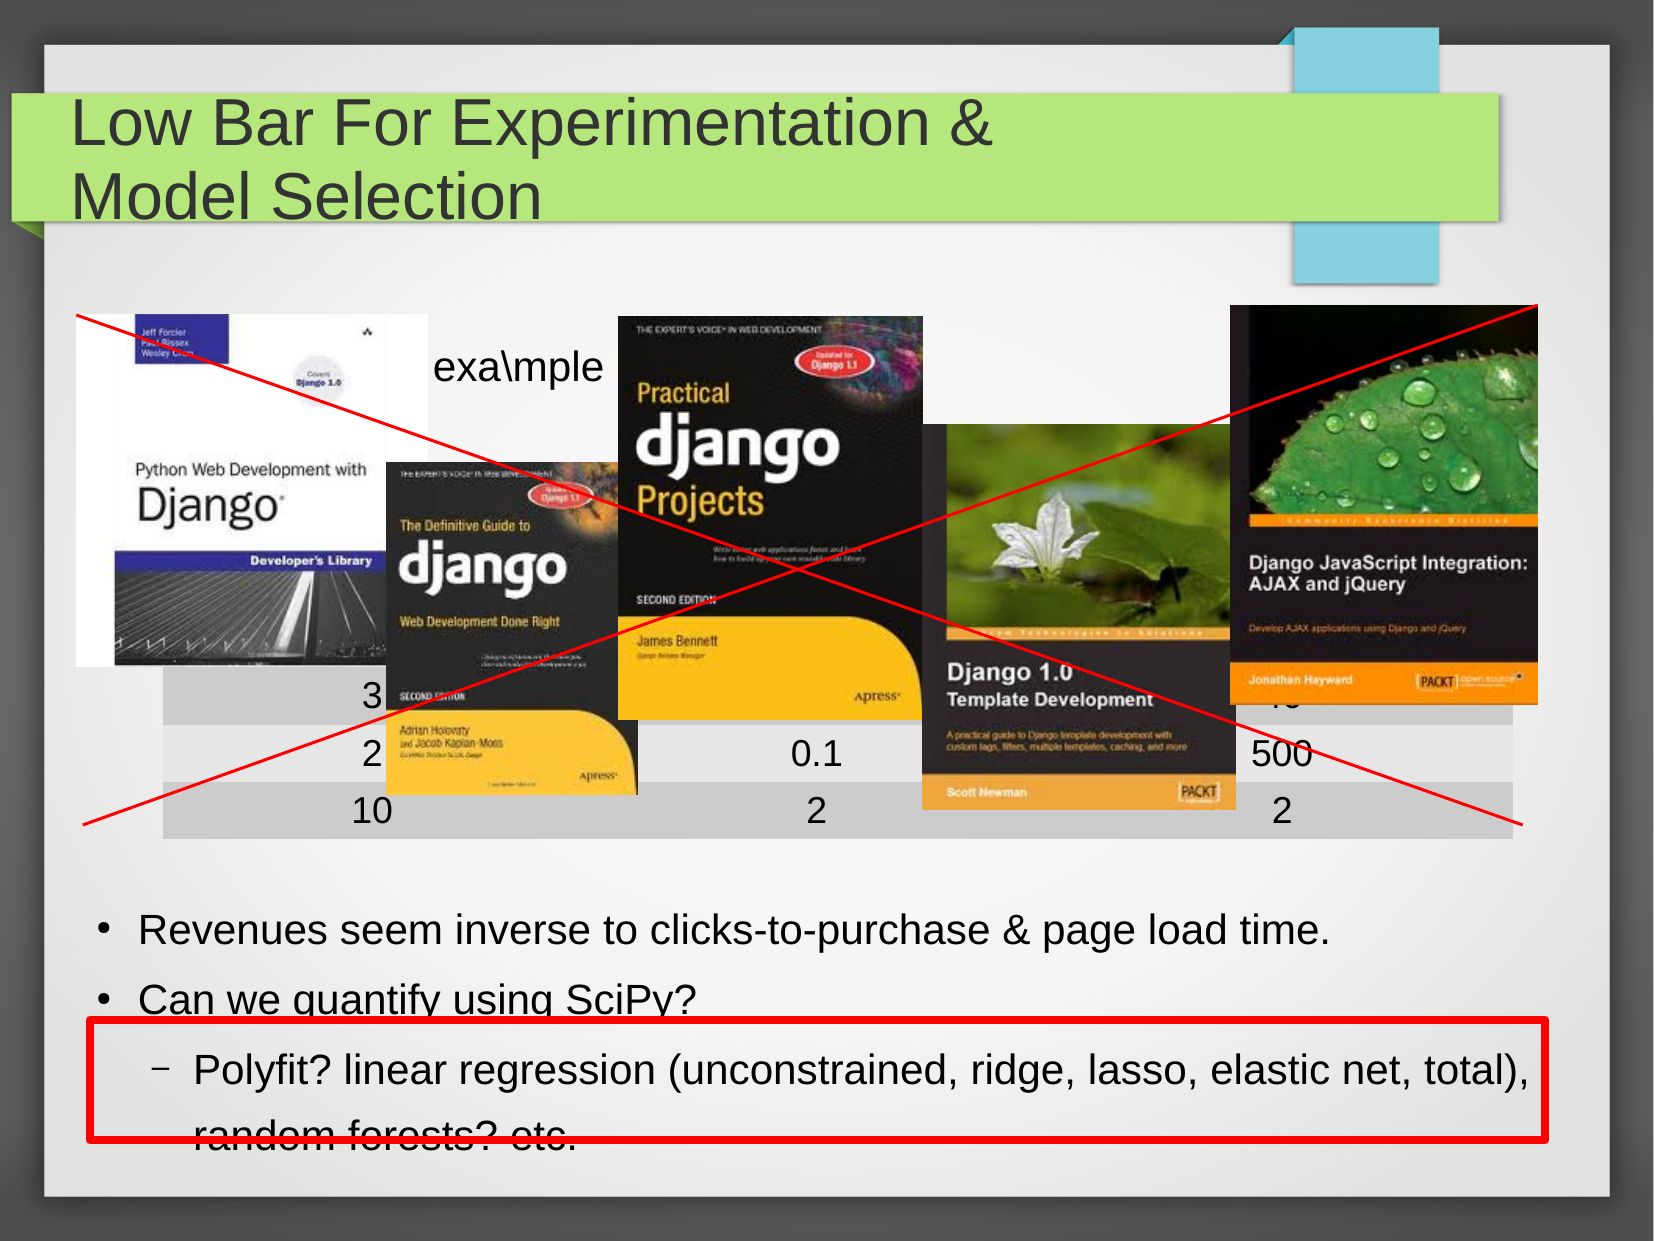

# Low Bar For Experimentation & Model Selection
Web developer exa\mple
Site revenues:
Revenues seem inverse to clicks-to-purchase & page load time.
Can we quantify using SciPy?
Polyfit? linear regression (unconstrained, ridge, lasso, elastic net, total),
random forests? etc.
| Clicks To Purchase | Page Load Time (secs.) | Daily Revenue (K $) |
| --- | --- | --- |
| 3 | 1 | 20 |
| 2 | 0.2 | 400 |
| 3 | 0.4 | 40 |
| 2 | 0.1 | 500 |
| 10 | 2 | 2 |